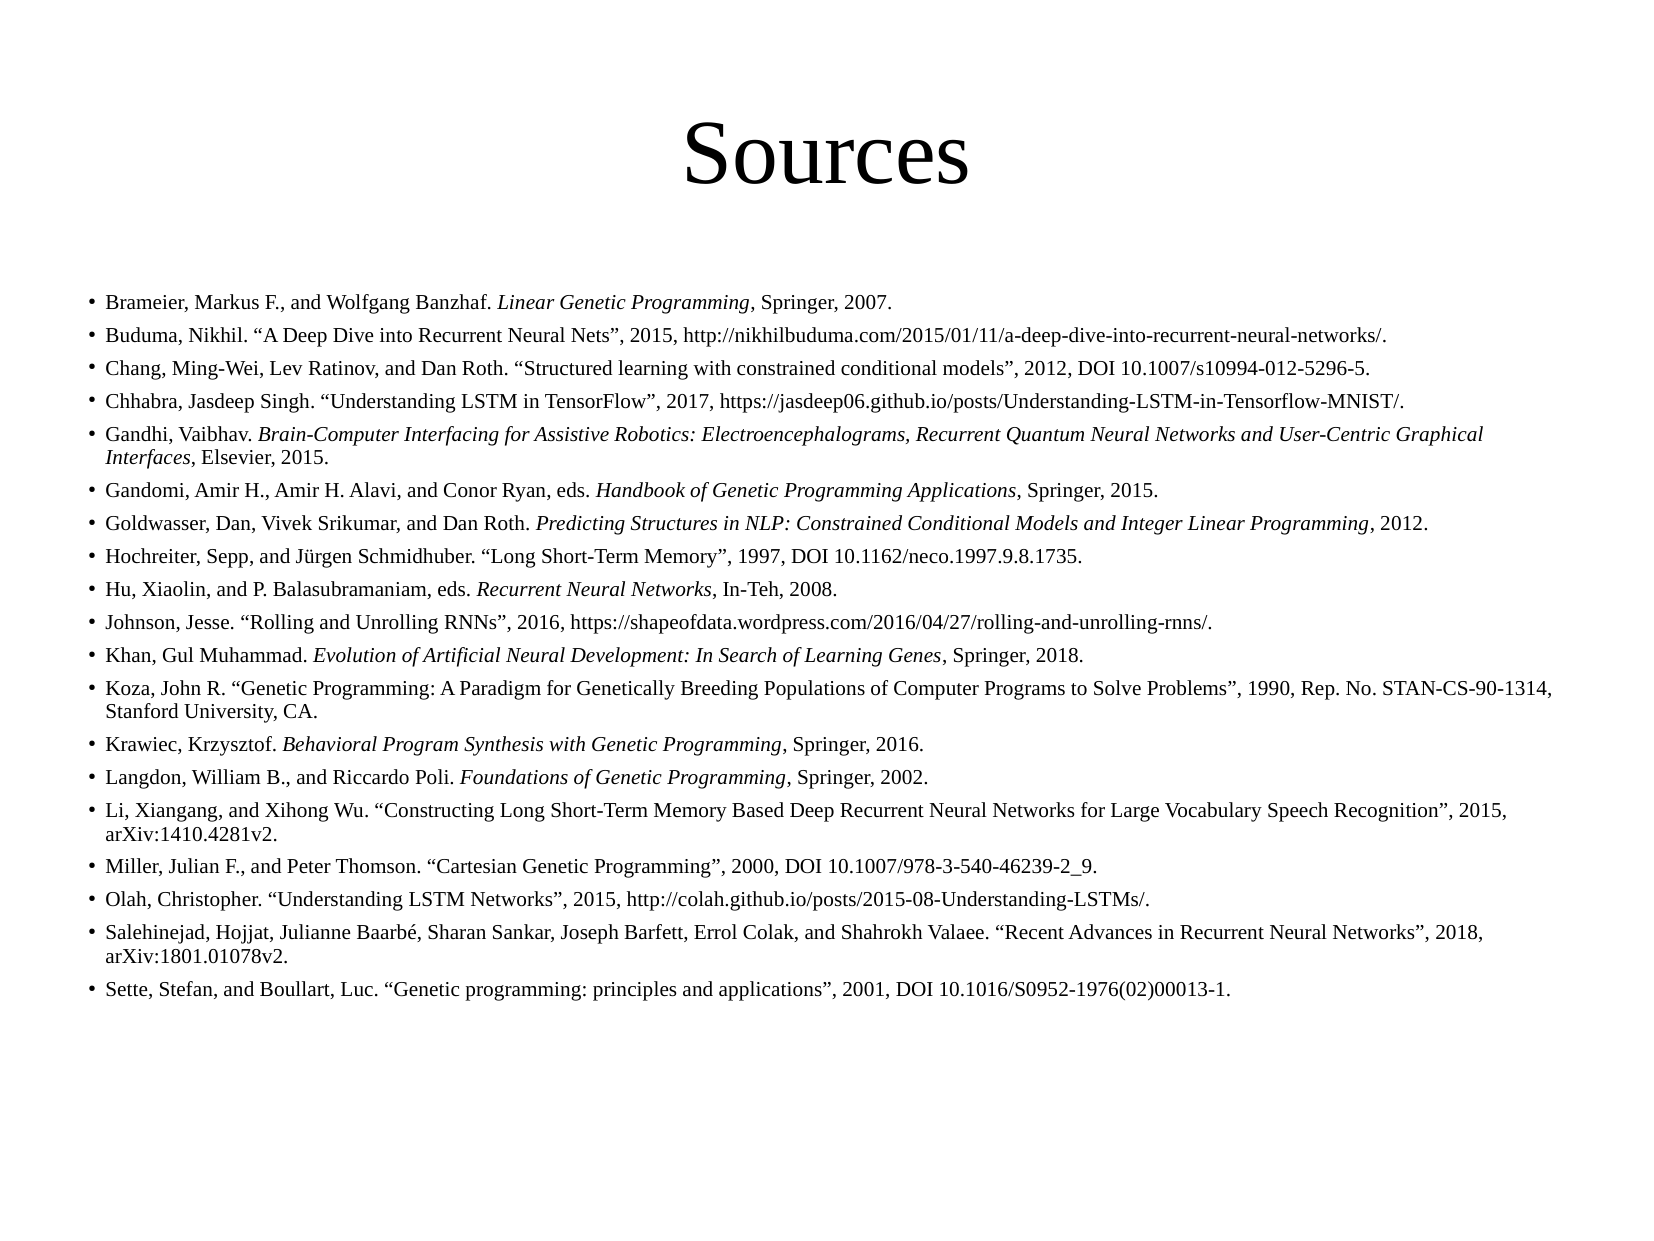

# Sources
Brameier, Markus F., and Wolfgang Banzhaf. Linear Genetic Programming, Springer, 2007.
Buduma, Nikhil. “A Deep Dive into Recurrent Neural Nets”, 2015, http://nikhilbuduma.com/2015/01/11/a-deep-dive-into-recurrent-neural-networks/.
Chang, Ming-Wei, Lev Ratinov, and Dan Roth. “Structured learning with constrained conditional models”, 2012, DOI 10.1007/s10994-012-5296-5.
Chhabra, Jasdeep Singh. “Understanding LSTM in TensorFlow”, 2017, https://jasdeep06.github.io/posts/Understanding-LSTM-in-Tensorflow-MNIST/.
Gandhi, Vaibhav. Brain-Computer Interfacing for Assistive Robotics: Electroencephalograms, Recurrent Quantum Neural Networks and User-Centric Graphical Interfaces, Elsevier, 2015.
Gandomi, Amir H., Amir H. Alavi, and Conor Ryan, eds. Handbook of Genetic Programming Applications, Springer, 2015.
Goldwasser, Dan, Vivek Srikumar, and Dan Roth. Predicting Structures in NLP: Constrained Conditional Models and Integer Linear Programming, 2012.
Hochreiter, Sepp, and Jürgen Schmidhuber. “Long Short-Term Memory”, 1997, DOI 10.1162/neco.1997.9.8.1735.
Hu, Xiaolin, and P. Balasubramaniam, eds. Recurrent Neural Networks, In-Teh, 2008.
Johnson, Jesse. “Rolling and Unrolling RNNs”, 2016, https://shapeofdata.wordpress.com/2016/04/27/rolling-and-unrolling-rnns/.
Khan, Gul Muhammad. Evolution of Artificial Neural Development: In Search of Learning Genes, Springer, 2018.
Koza, John R. “Genetic Programming: A Paradigm for Genetically Breeding Populations of Computer Programs to Solve Problems”, 1990, Rep. No. STAN-CS-90-1314, Stanford University, CA.
Krawiec, Krzysztof. Behavioral Program Synthesis with Genetic Programming, Springer, 2016.
Langdon, William B., and Riccardo Poli. Foundations of Genetic Programming, Springer, 2002.
Li, Xiangang, and Xihong Wu. “Constructing Long Short-Term Memory Based Deep Recurrent Neural Networks for Large Vocabulary Speech Recognition”, 2015, arXiv:1410.4281v2.
Miller, Julian F., and Peter Thomson. “Cartesian Genetic Programming”, 2000, DOI 10.1007/978-3-540-46239-2_9.
Olah, Christopher. “Understanding LSTM Networks”, 2015, http://colah.github.io/posts/2015-08-Understanding-LSTMs/.
Salehinejad, Hojjat, Julianne Baarbé, Sharan Sankar, Joseph Barfett, Errol Colak, and Shahrokh Valaee. “Recent Advances in Recurrent Neural Networks”, 2018, arXiv:1801.01078v2.
Sette, Stefan, and Boullart, Luc. “Genetic programming: principles and applications”, 2001, DOI 10.1016/S0952-1976(02)00013-1.